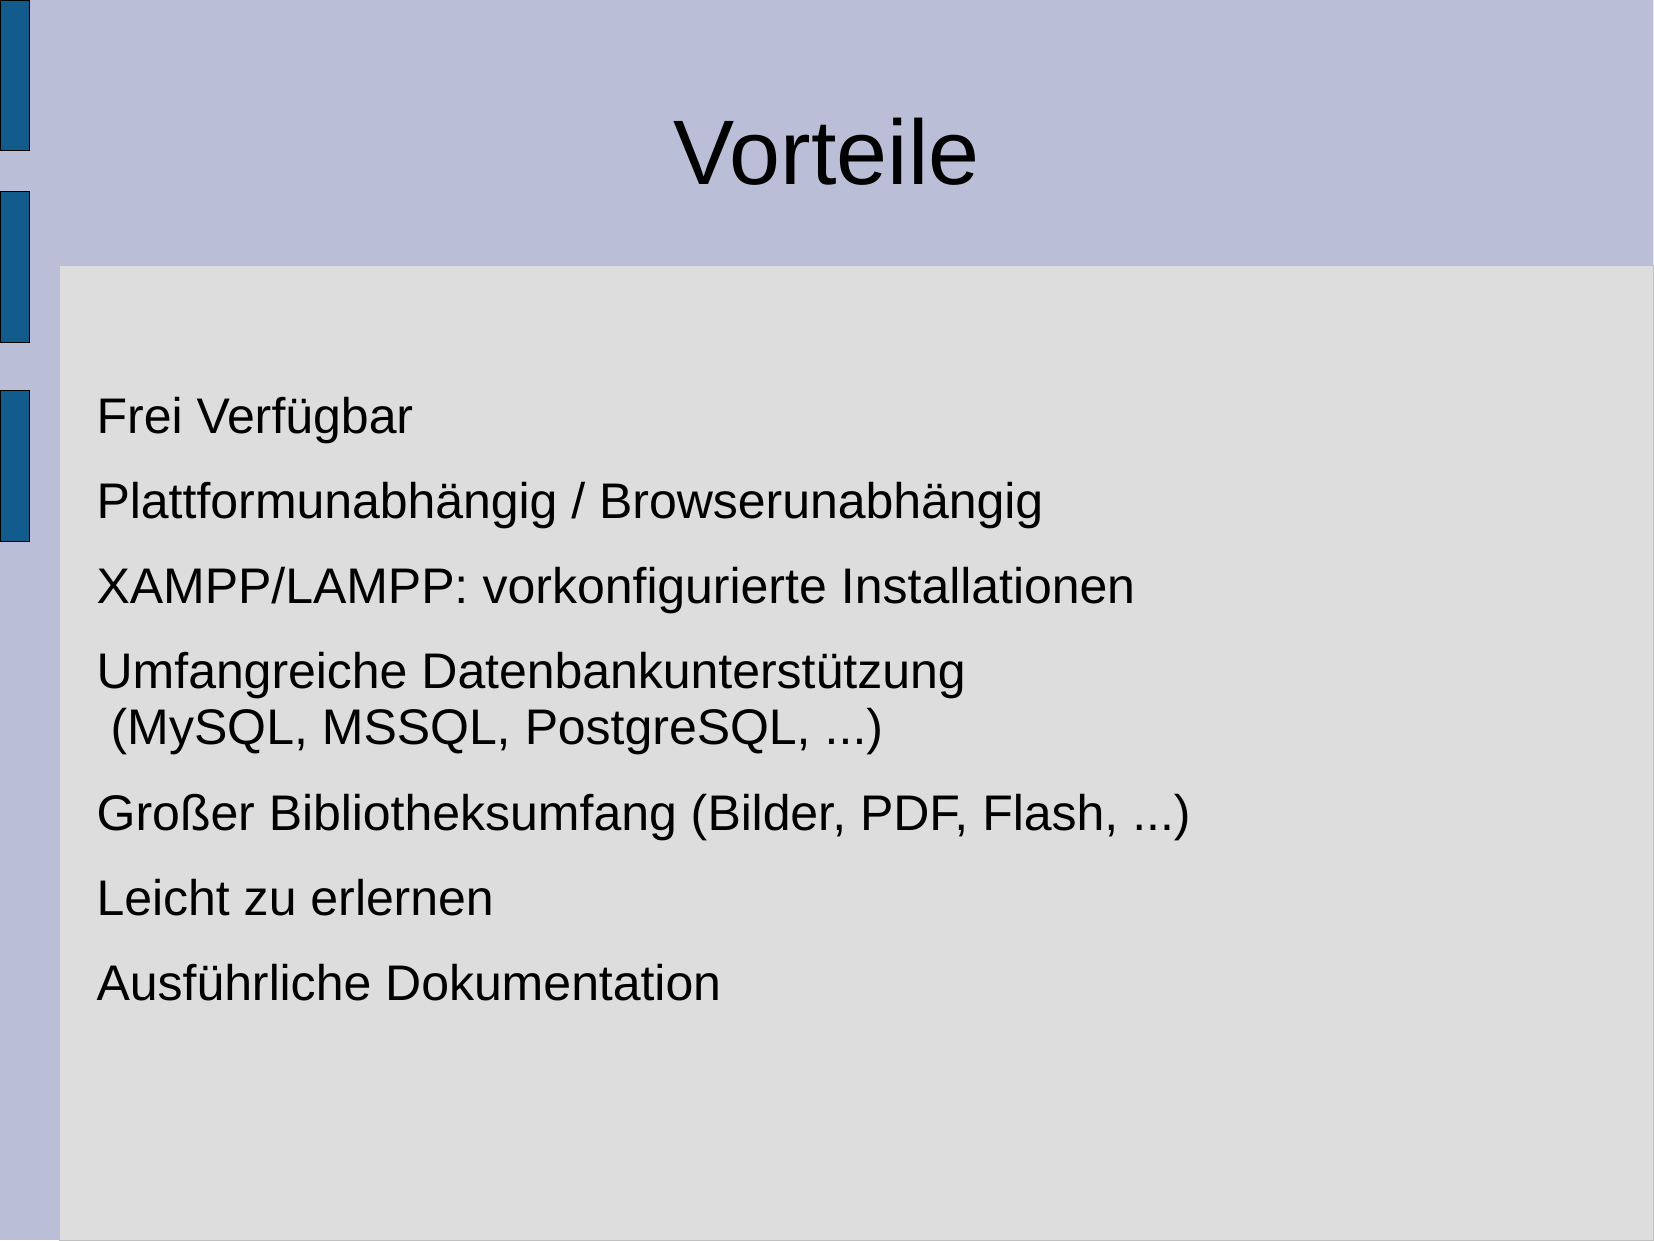

# Vorteile
 Frei Verfügbar
 Plattformunabhängig / Browserunabhängig
 XAMPP/LAMPP: vorkonfigurierte Installationen
 Umfangreiche Datenbankunterstützung
 (MySQL, MSSQL, PostgreSQL, ...)
 Großer Bibliotheksumfang (Bilder, PDF, Flash, ...)
 Leicht zu erlernen
 Ausführliche Dokumentation